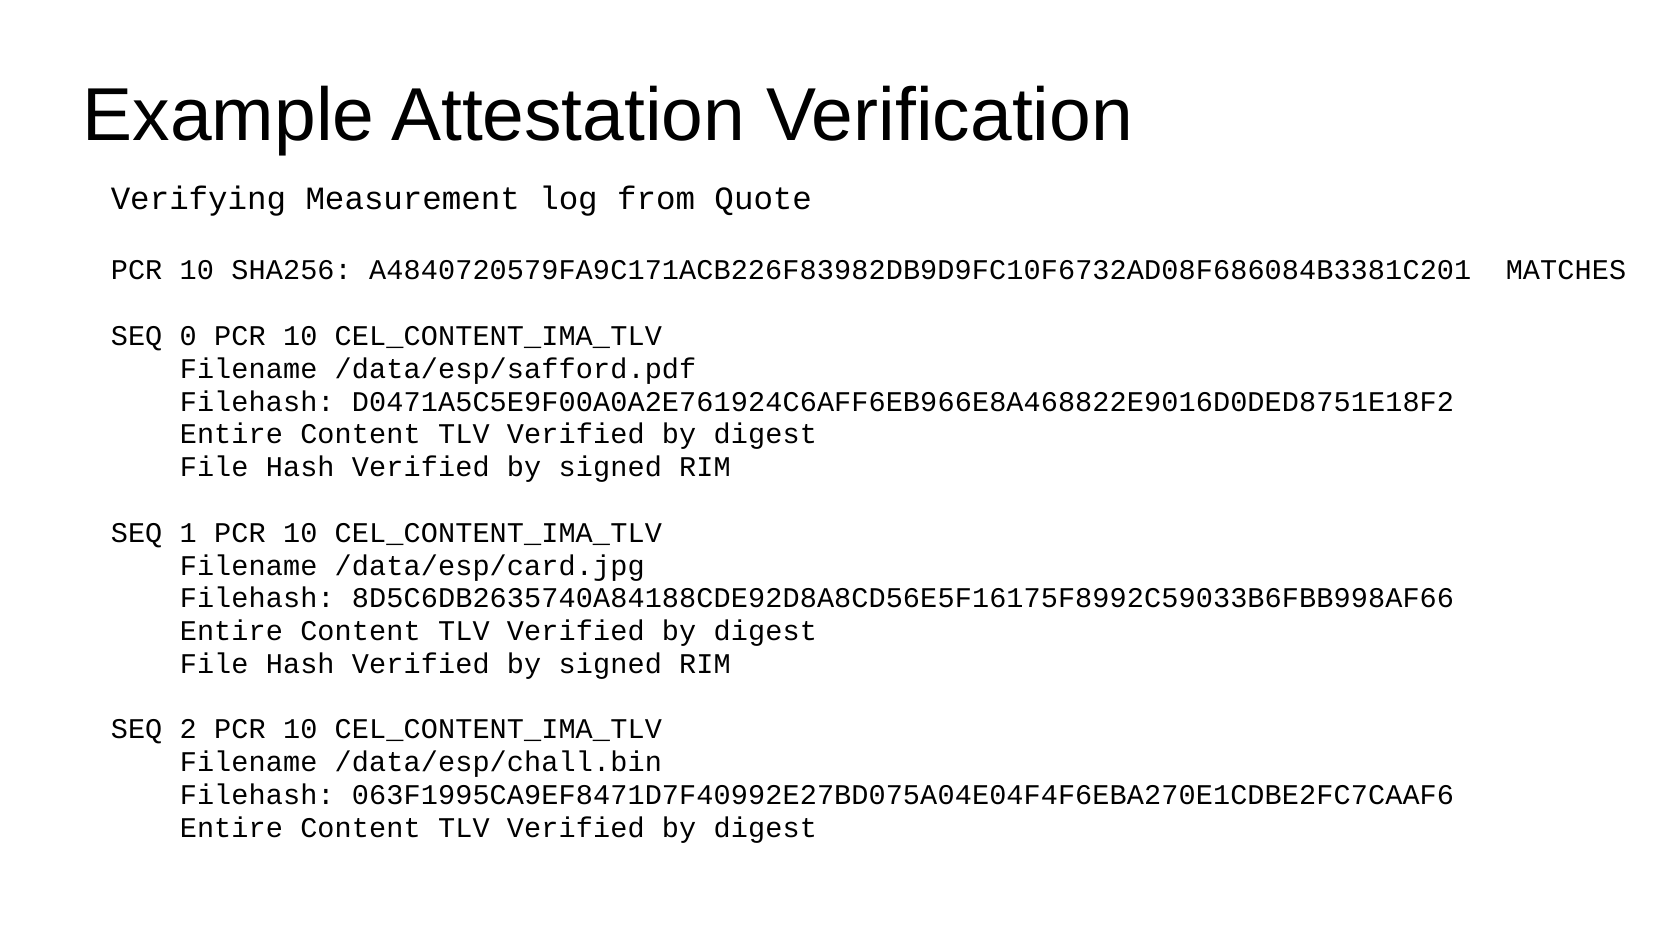

# Example Attestation Verification
Verifying Measurement log from Quote
PCR 10 SHA256: A4840720579FA9C171ACB226F83982DB9D9FC10F6732AD08F686084B3381C201 MATCHES
SEQ 0 PCR 10 CEL_CONTENT_IMA_TLV
 Filename /data/esp/safford.pdf
 Filehash: D0471A5C5E9F00A0A2E761924C6AFF6EB966E8A468822E9016D0DED8751E18F2
 Entire Content TLV Verified by digest
 File Hash Verified by signed RIM
SEQ 1 PCR 10 CEL_CONTENT_IMA_TLV
 Filename /data/esp/card.jpg
 Filehash: 8D5C6DB2635740A84188CDE92D8A8CD56E5F16175F8992C59033B6FBB998AF66
 Entire Content TLV Verified by digest
 File Hash Verified by signed RIM
SEQ 2 PCR 10 CEL_CONTENT_IMA_TLV
 Filename /data/esp/chall.bin
 Filehash: 063F1995CA9EF8471D7F40992E27BD075A04E04F4F6EBA270E1CDBE2FC7CAAF6
 Entire Content TLV Verified by digest